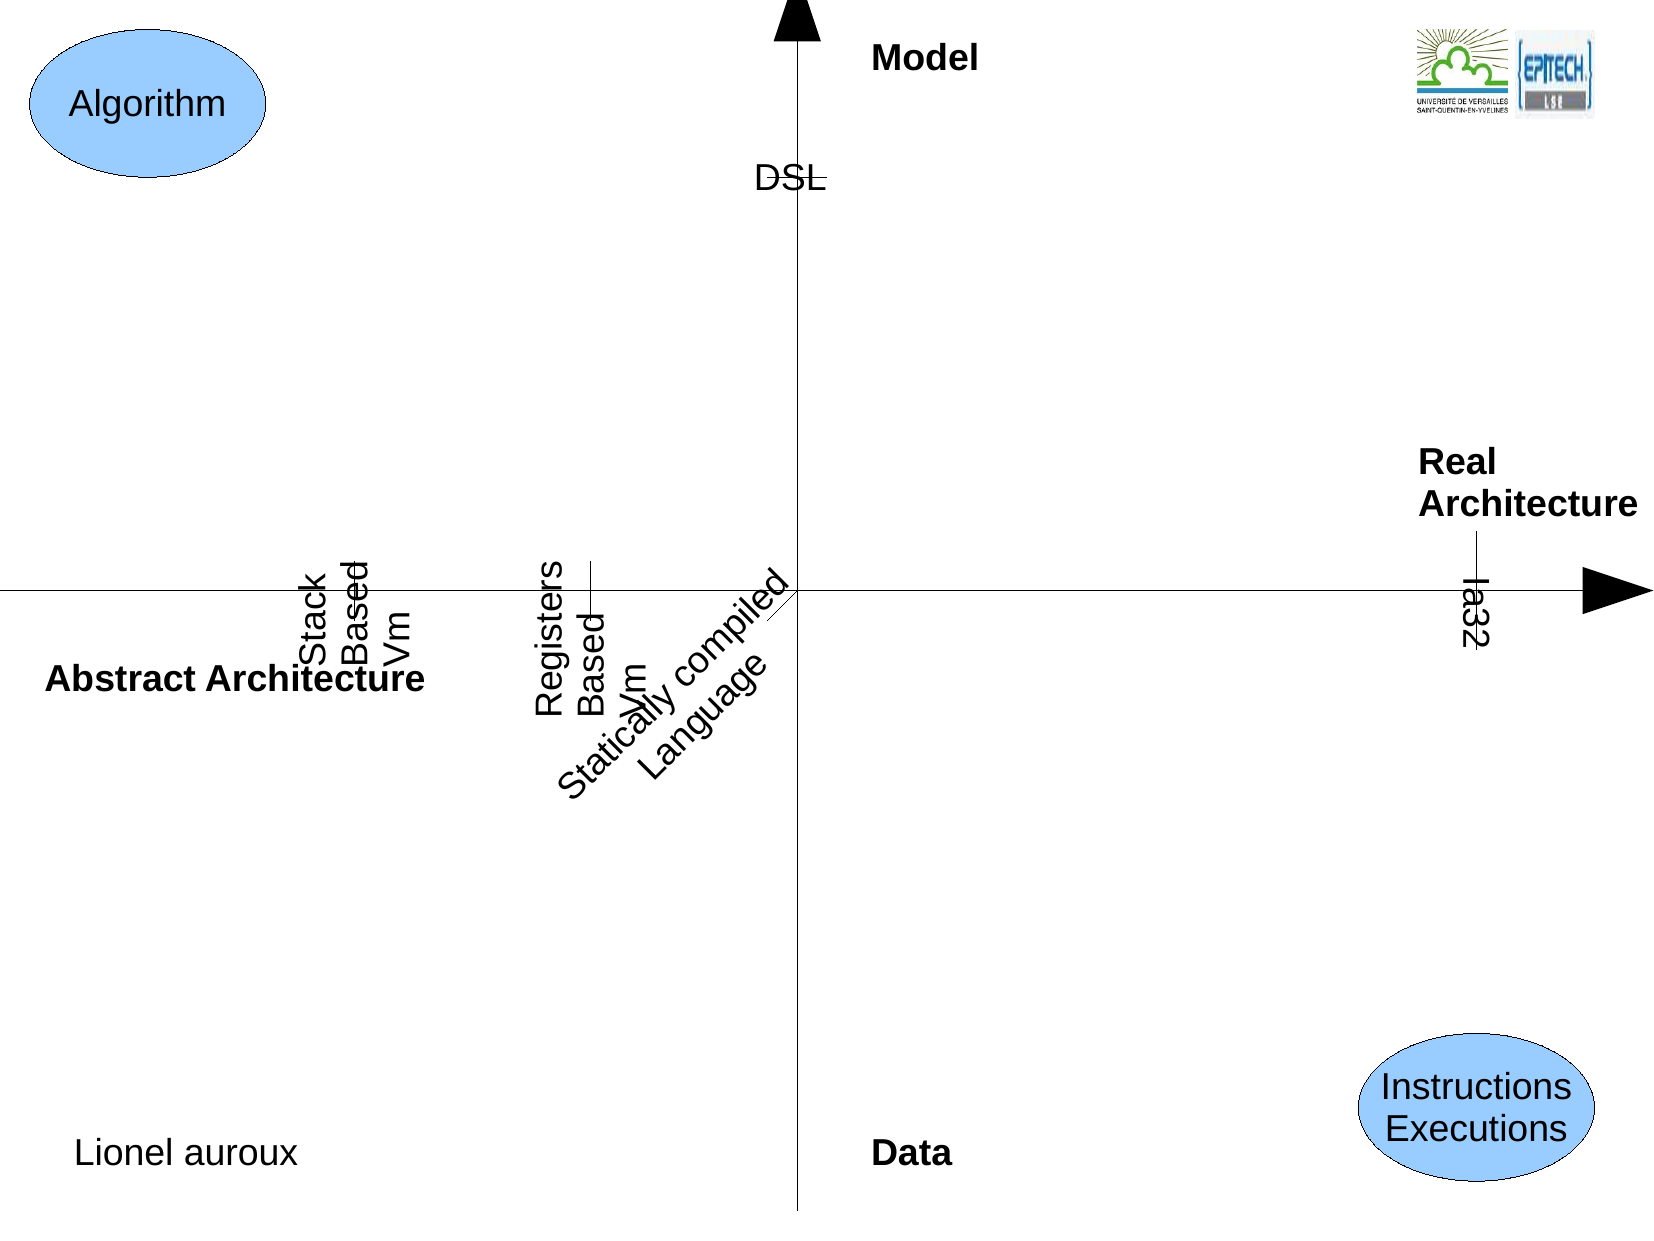

Algorithm
Model
DSL
Real
Architecture
Ia32
Stack
Based
Vm
Registers
Based
Vm
Statically compiled
Language
Abstract Architecture
Instructions
Executions
Lionel auroux
Data
16